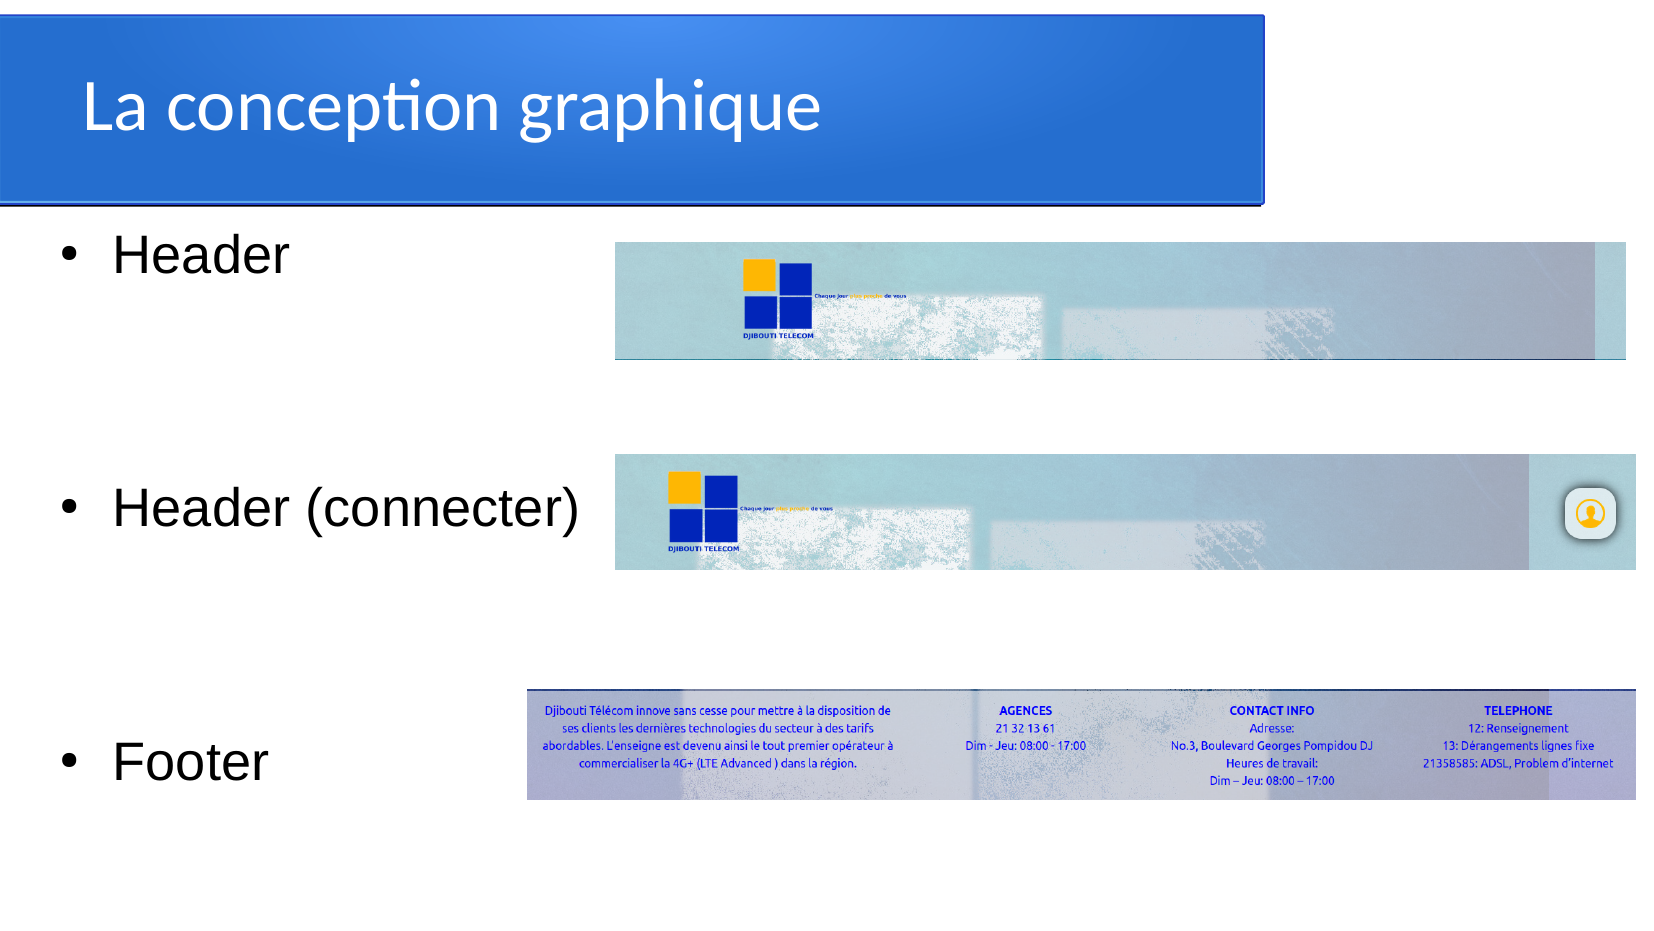

# La conception graphique
Header
Header (connecter)
Footer